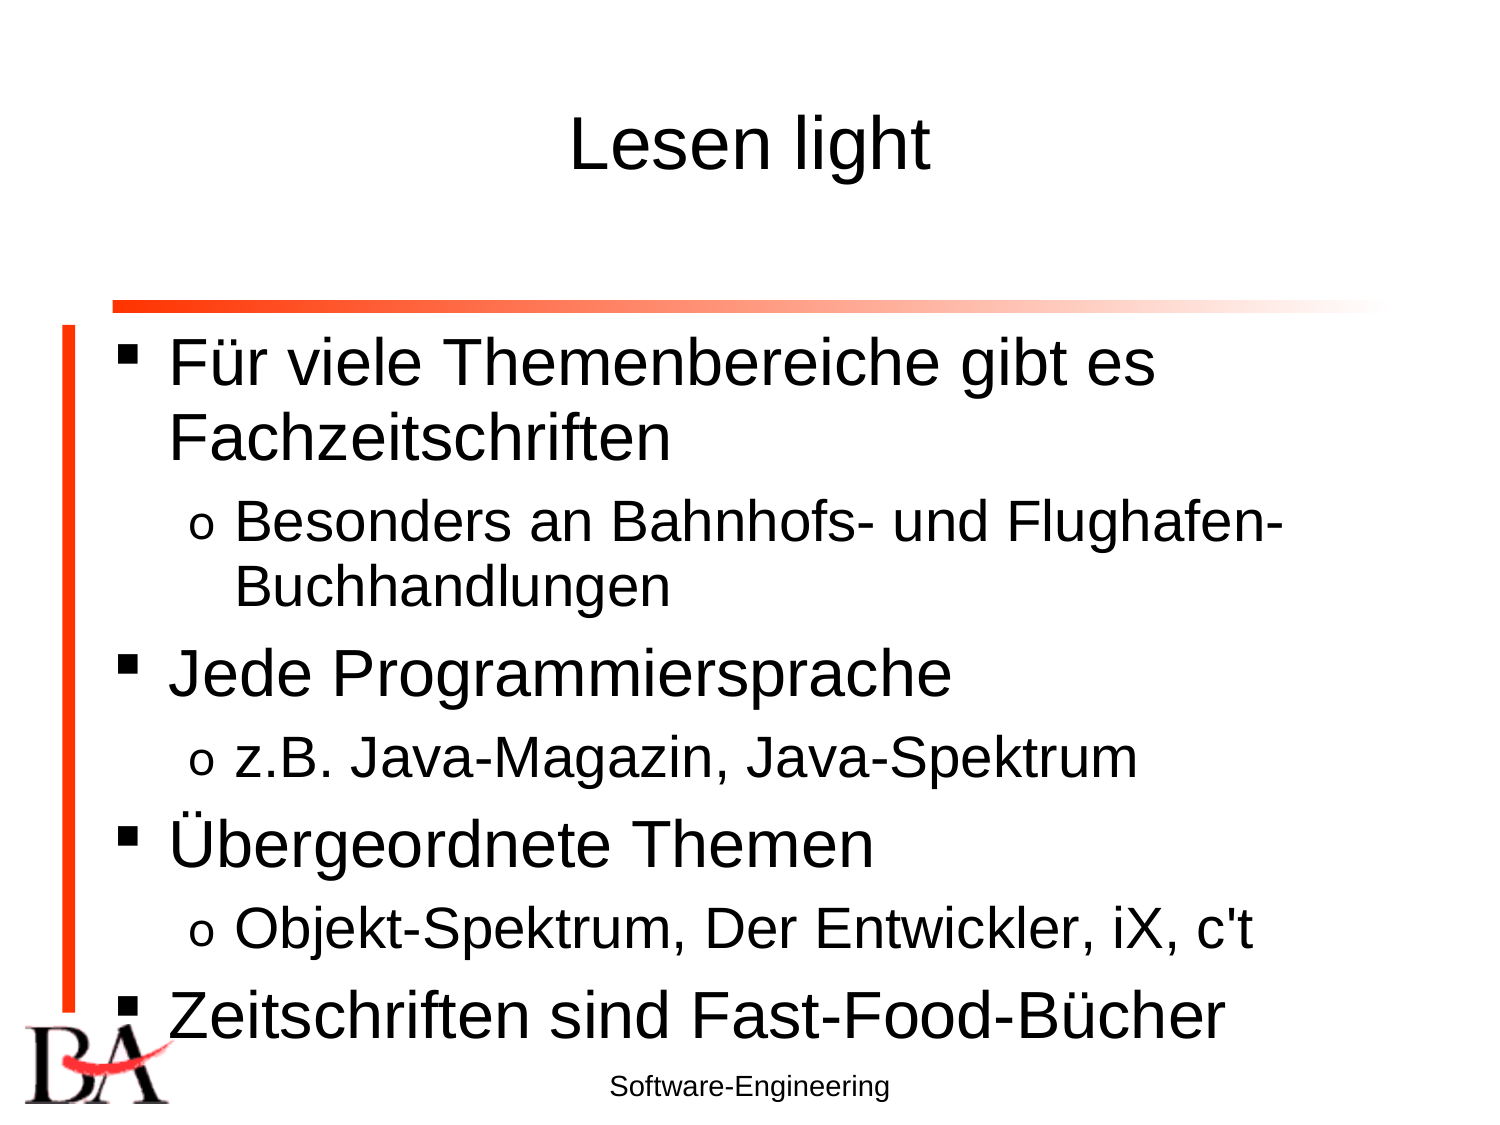

# Lesen light
Für viele Themenbereiche gibt es Fachzeitschriften
Besonders an Bahnhofs- und Flughafen-Buchhandlungen
Jede Programmiersprache
z.B. Java-Magazin, Java-Spektrum
Übergeordnete Themen
Objekt-Spektrum, Der Entwickler, iX, c't
Zeitschriften sind Fast-Food-Bücher